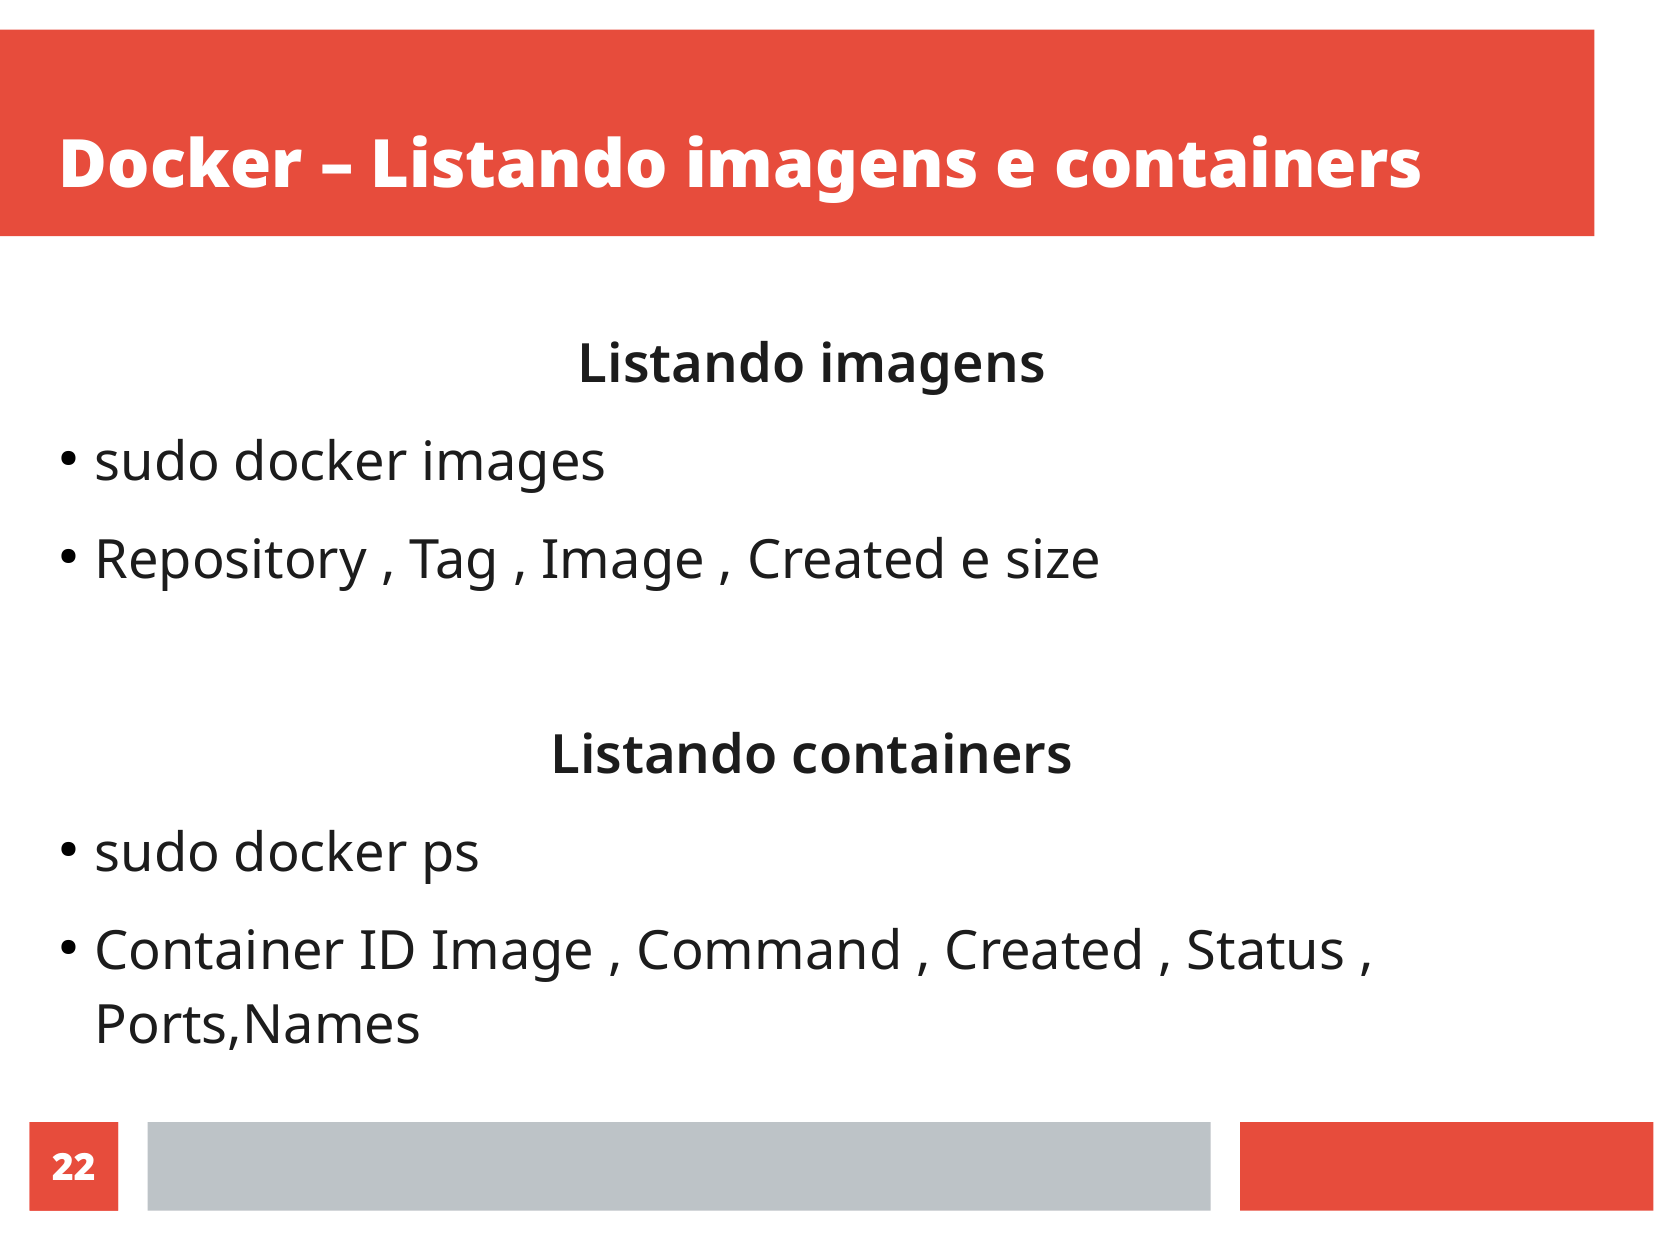

# Docker – Listando imagens e containers
Listando imagens
sudo docker images
Repository , Tag , Image , Created e size
Listando containers
sudo docker ps
Container ID Image , Command , Created , Status , Ports,Names
22